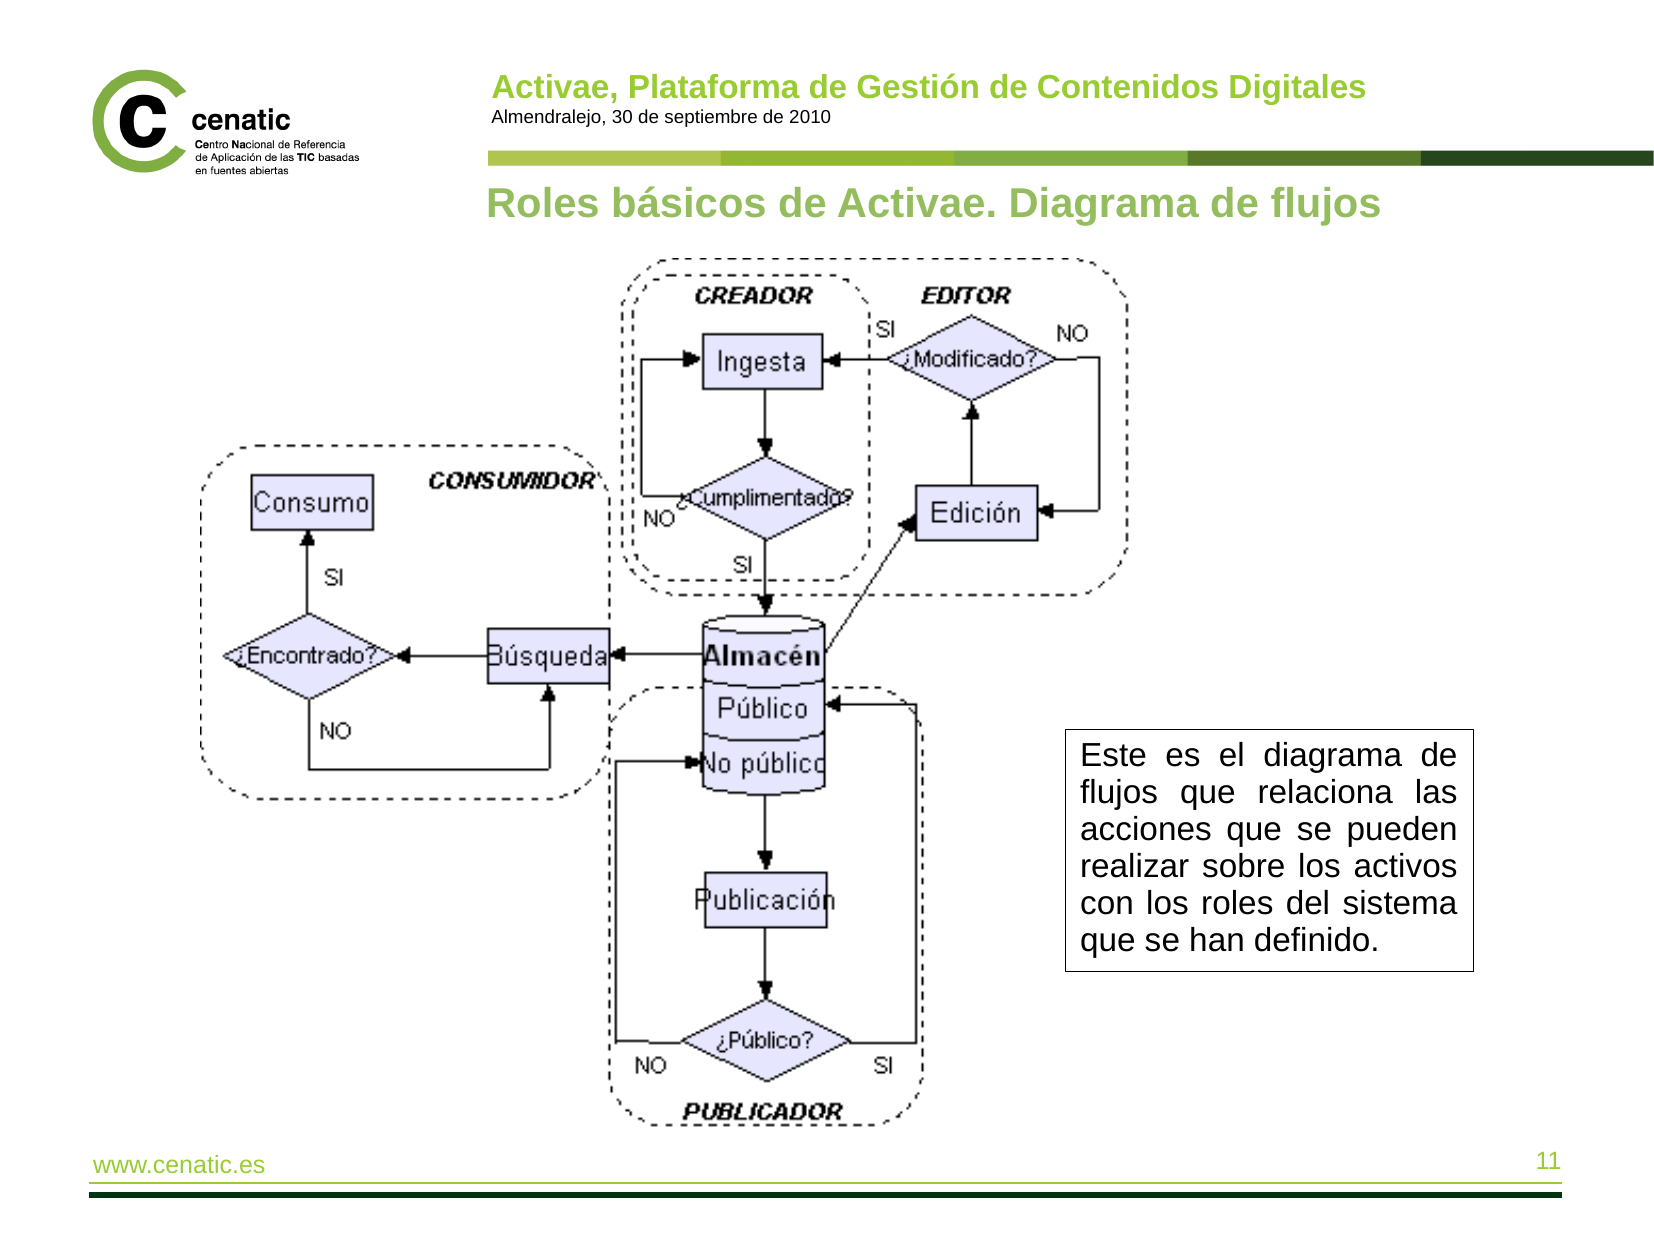

# Roles básicos de Activae. Diagrama de flujos
Este es el diagrama de flujos que relaciona las acciones que se pueden realizar sobre los activos con los roles del sistema que se han definido.
11
www.cenatic.es